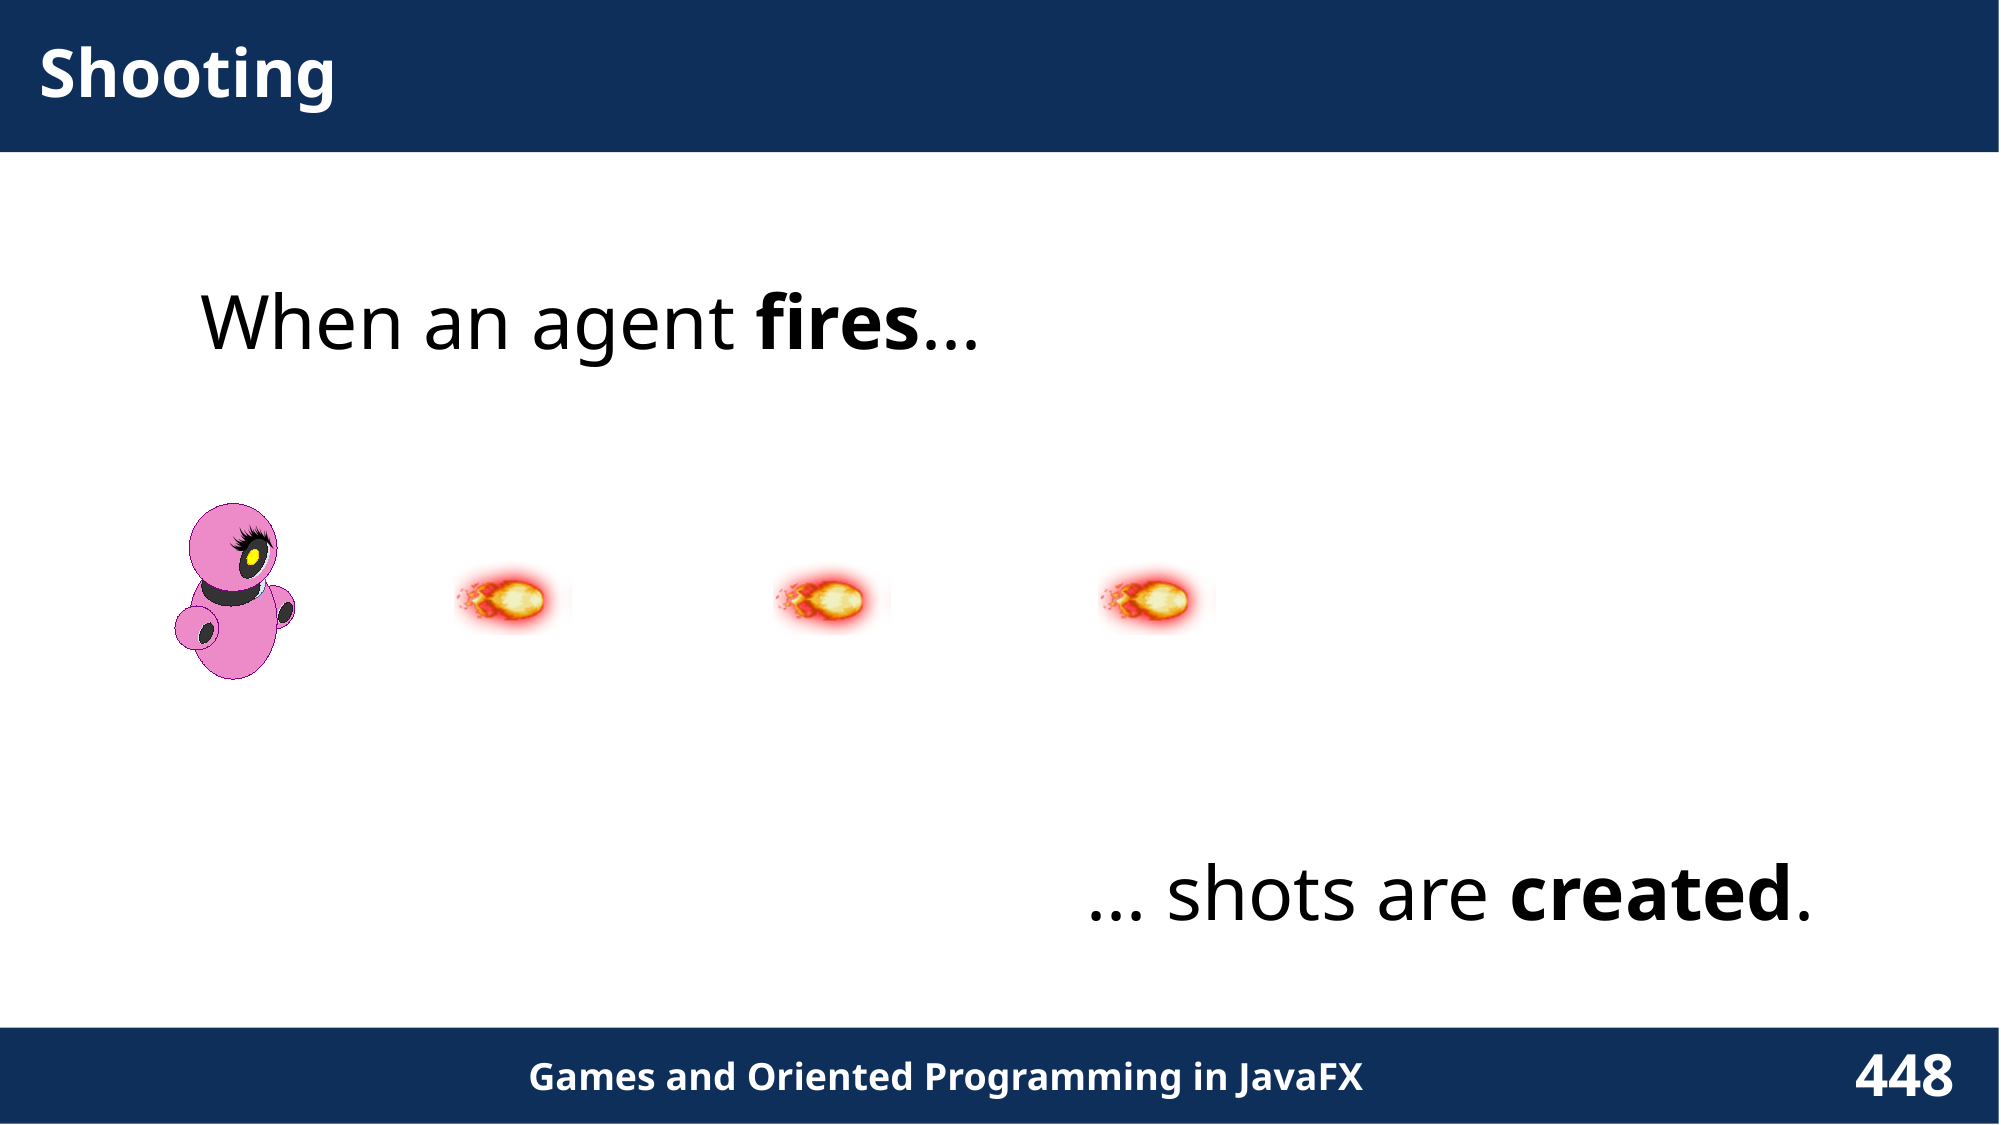

Shooting
When an agent fires...
... shots are created.